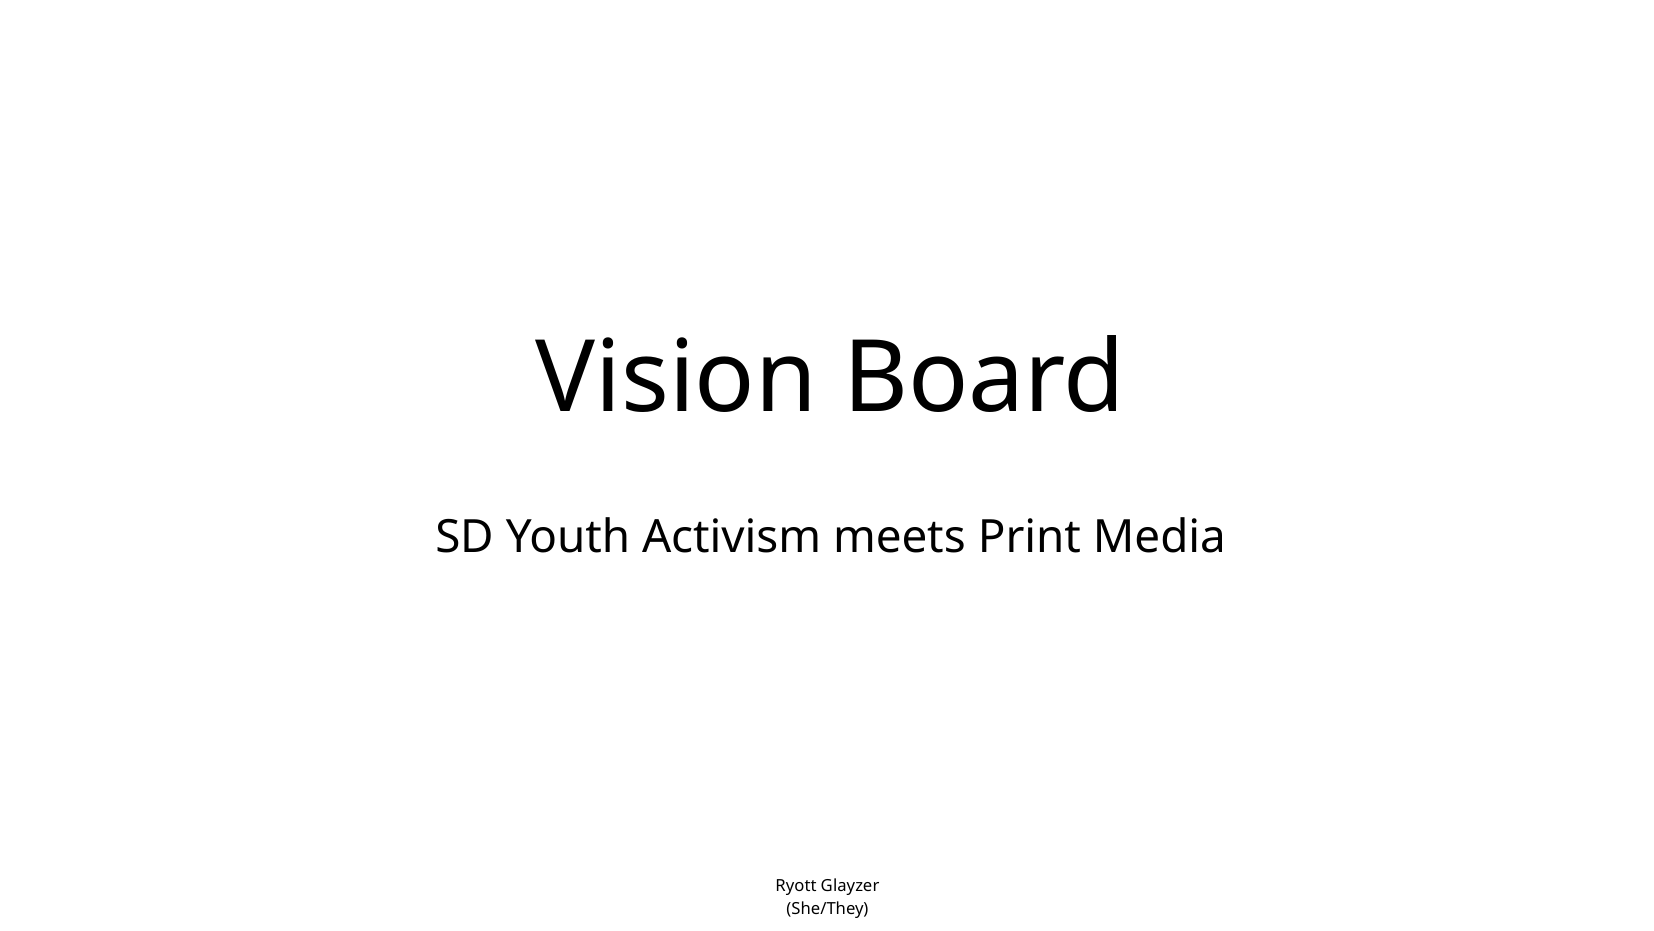

# Vision Board
SD Youth Activism meets Print Media